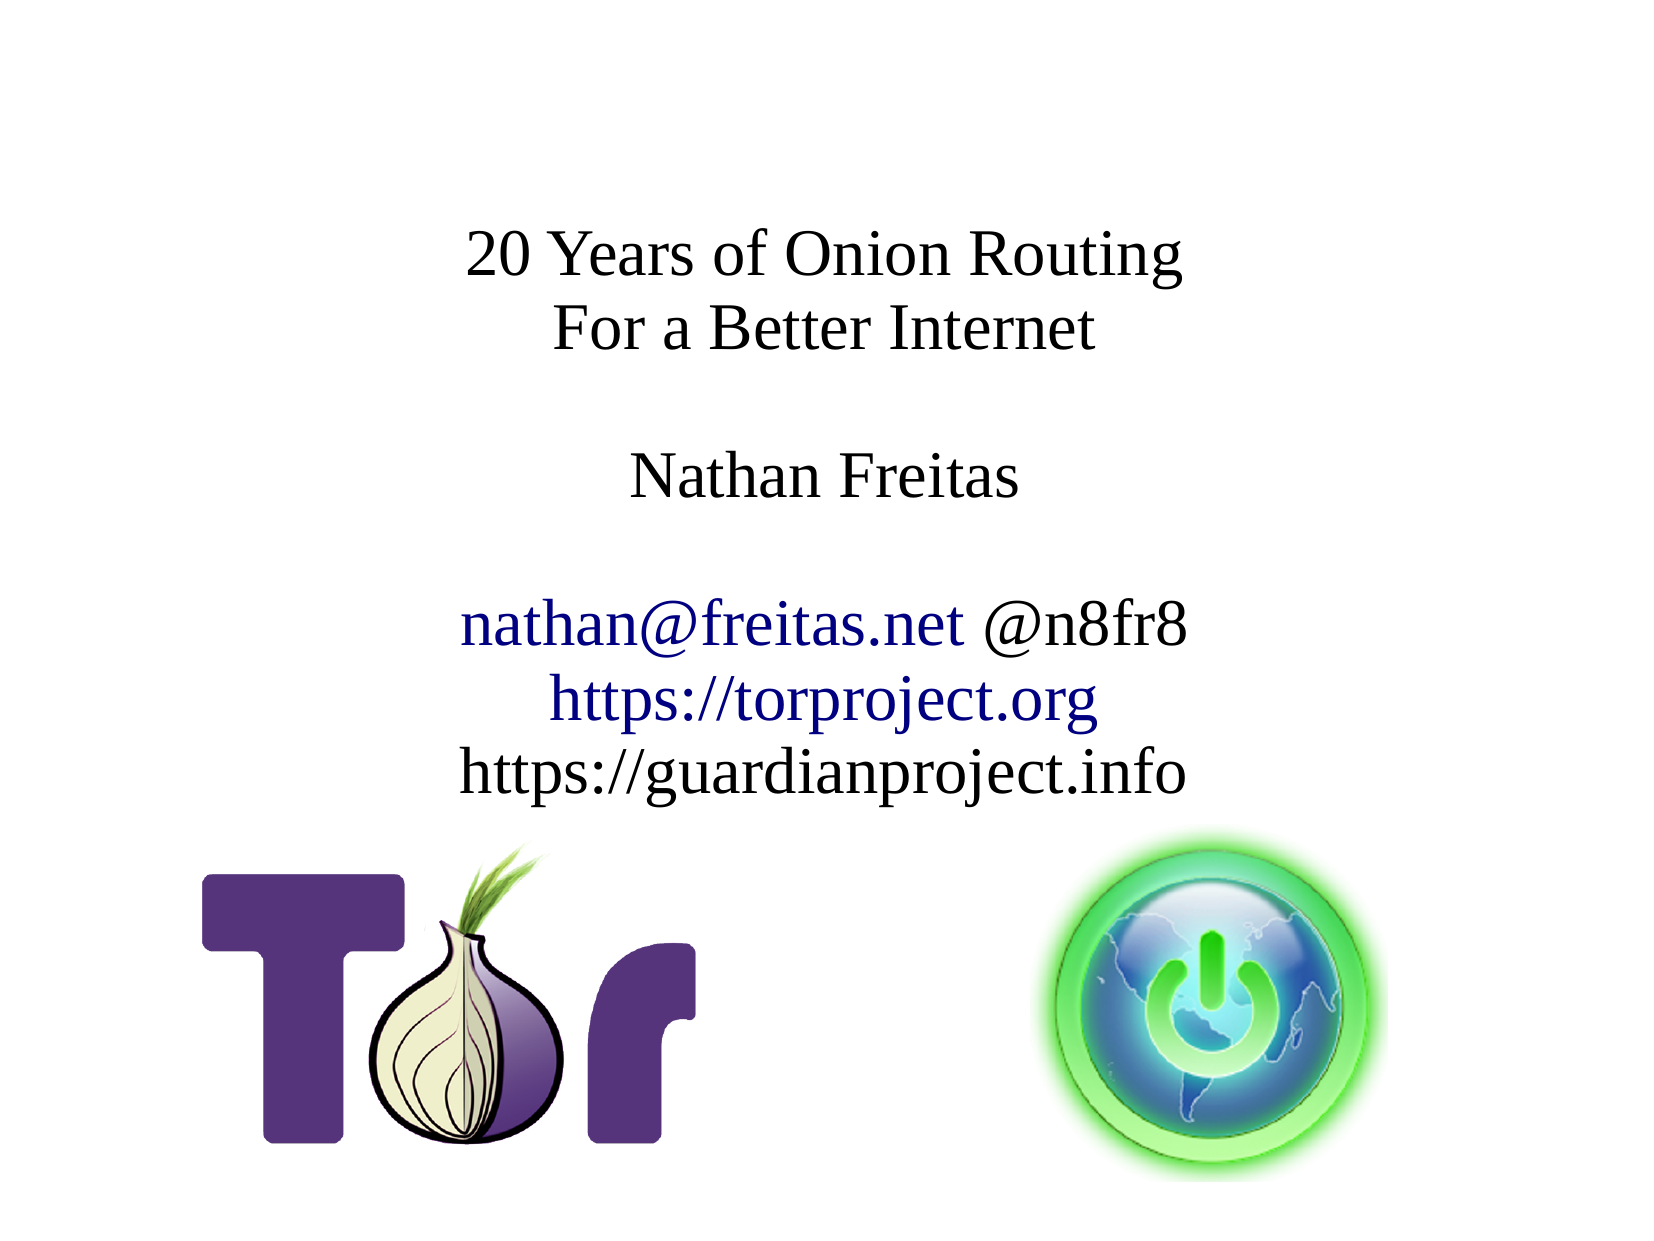

# 20 Years of Onion Routing
For a Better Internet
Nathan Freitas
nathan@freitas.net @n8fr8
https://torproject.org
https://guardianproject.info